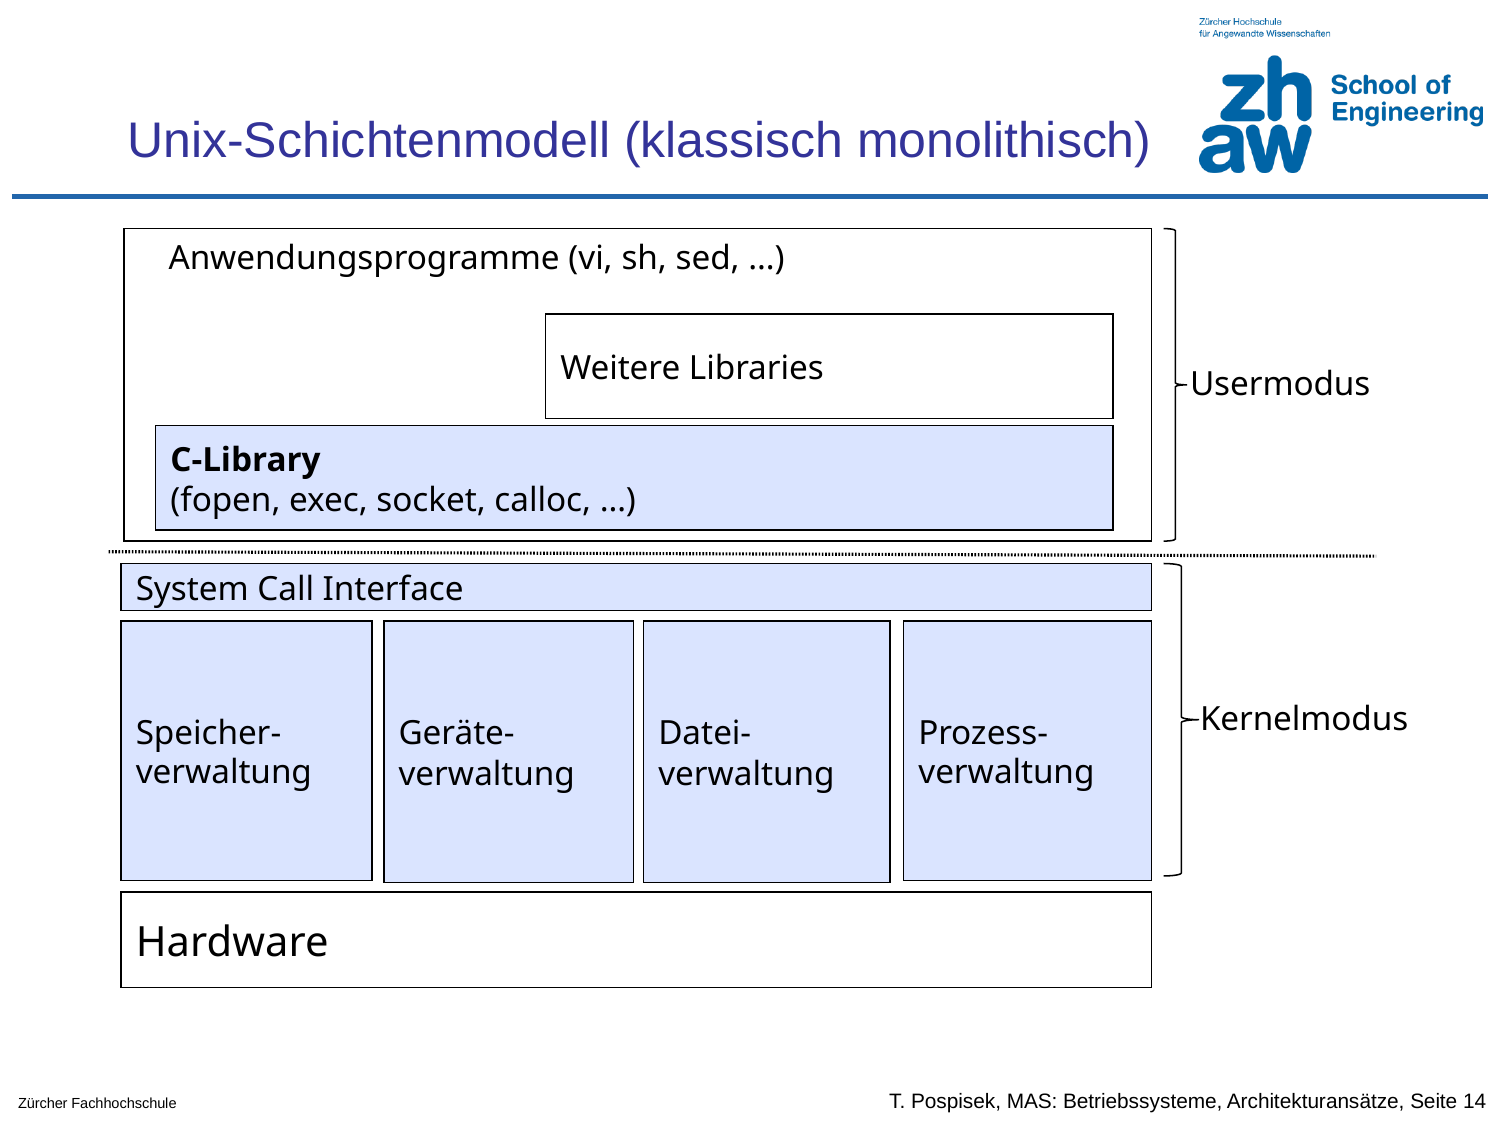

# Unix-Schichtenmodell (klassisch monolithisch)
Anwendungsprogramme (vi, sh, sed, …)
Weitere Libraries
Usermodus
C-Library
(fopen, exec, socket, calloc, …)
System Call Interface
Speicher-
verwaltung
Geräte-
verwaltung
Datei-
verwaltung
Prozess-
verwaltung
Kernelmodus
Hardware